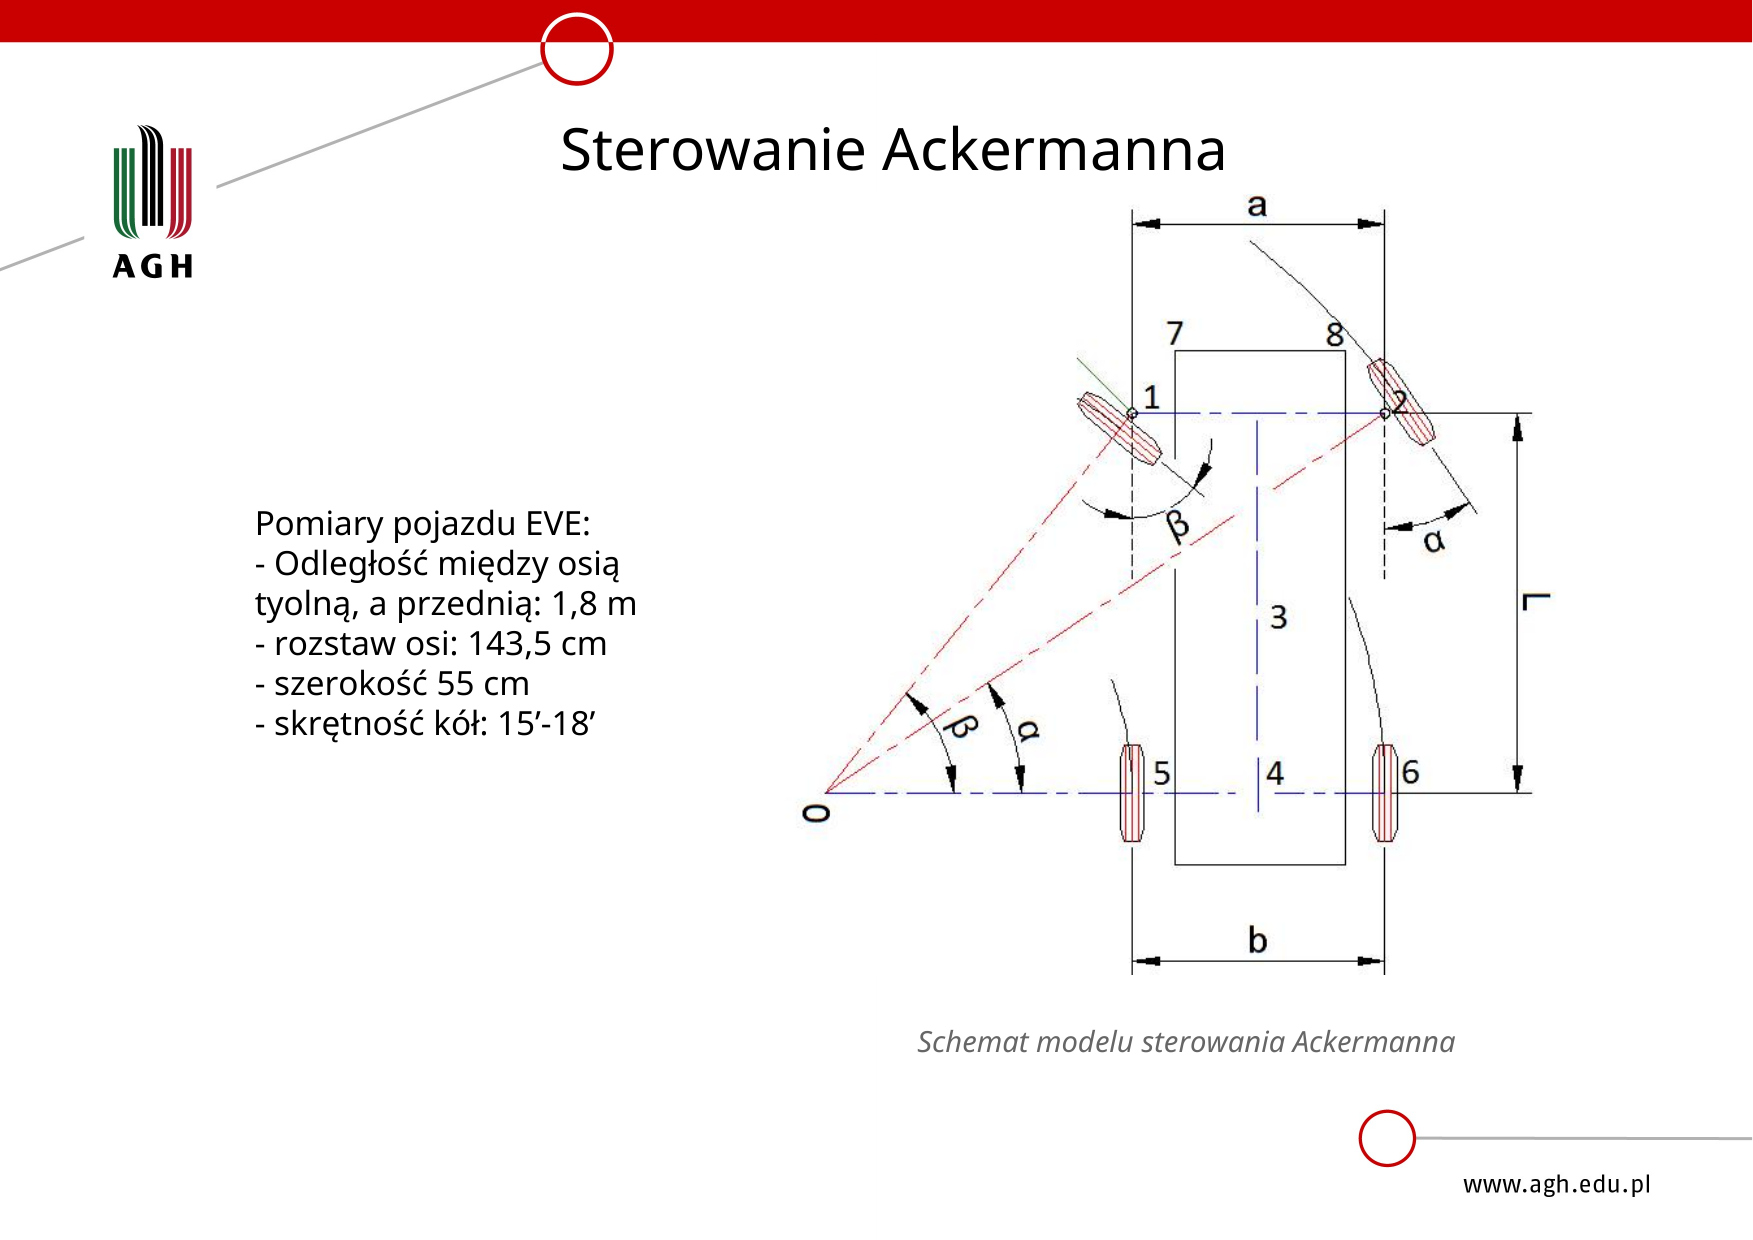

Sterowanie Ackermanna
Pomiary pojazdu EVE:
- Odległość między osią tyolną, a przednią: 1,8 m
- rozstaw osi: 143,5 cm
- szerokość 55 cm
- skrętność kół: 15’-18’
Schemat modelu sterowania Ackermanna